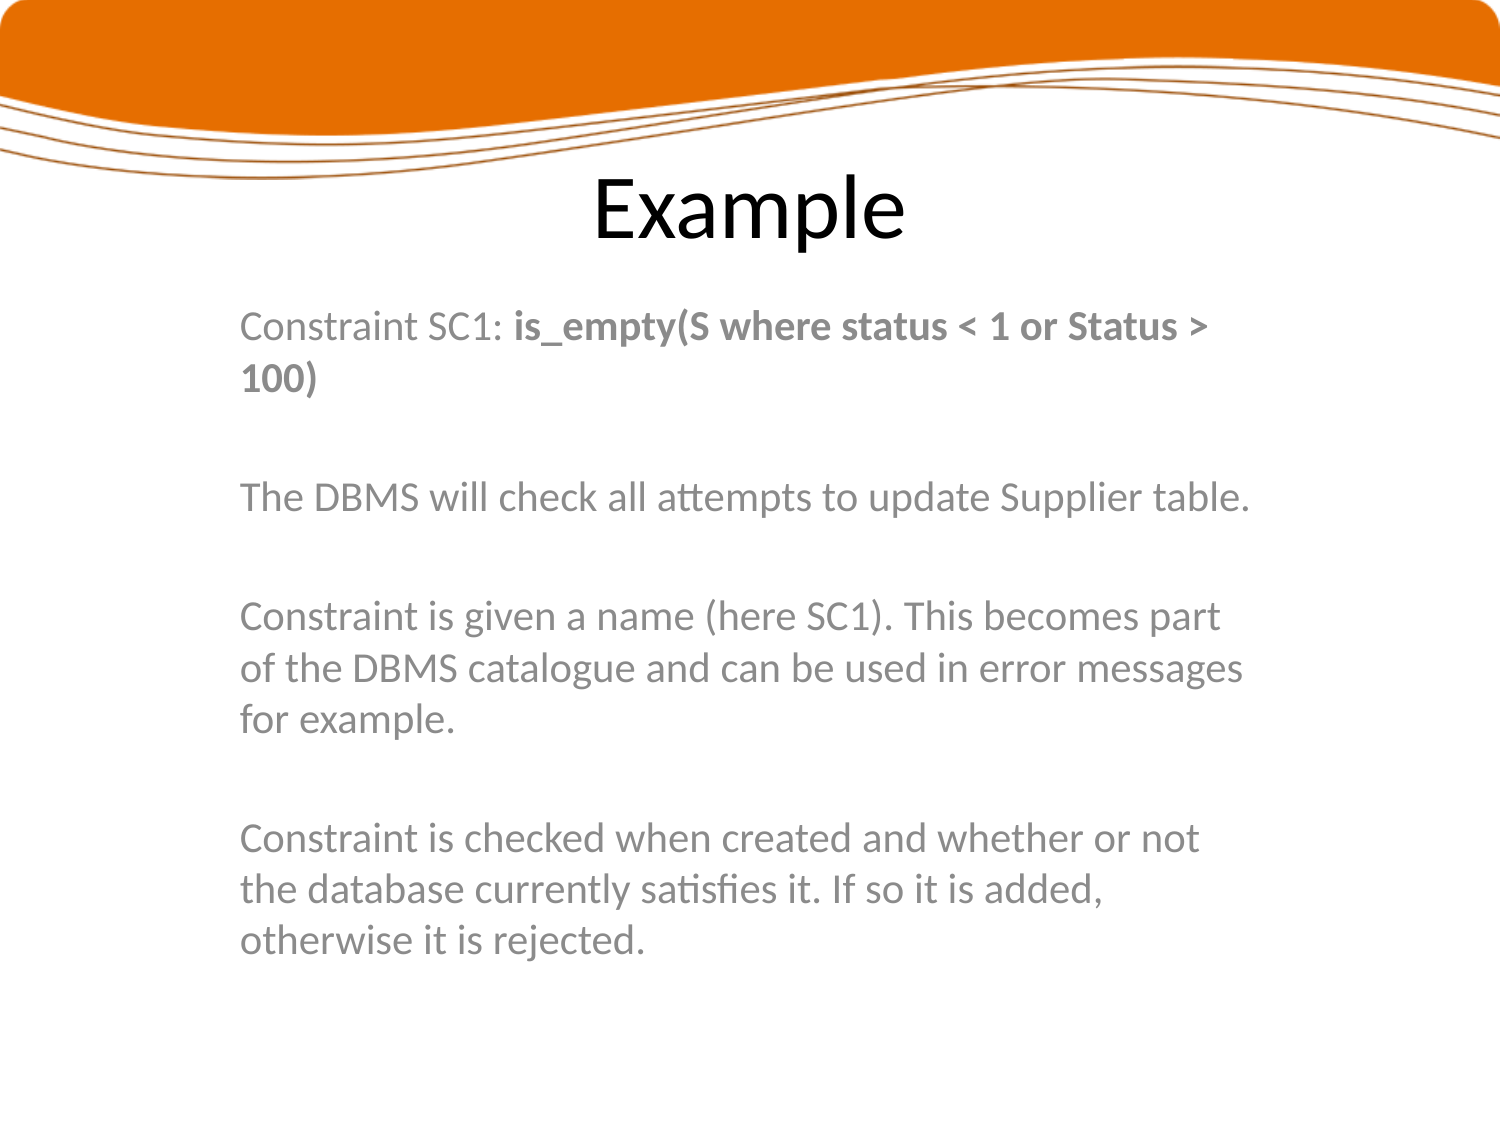

Example
Constraint SC1: is_empty(S where status < 1 or Status > 100)
The DBMS will check all attempts to update Supplier table.
Constraint is given a name (here SC1). This becomes part of the DBMS catalogue and can be used in error messages for example.
Constraint is checked when created and whether or not the database currently satisfies it. If so it is added, otherwise it is rejected.